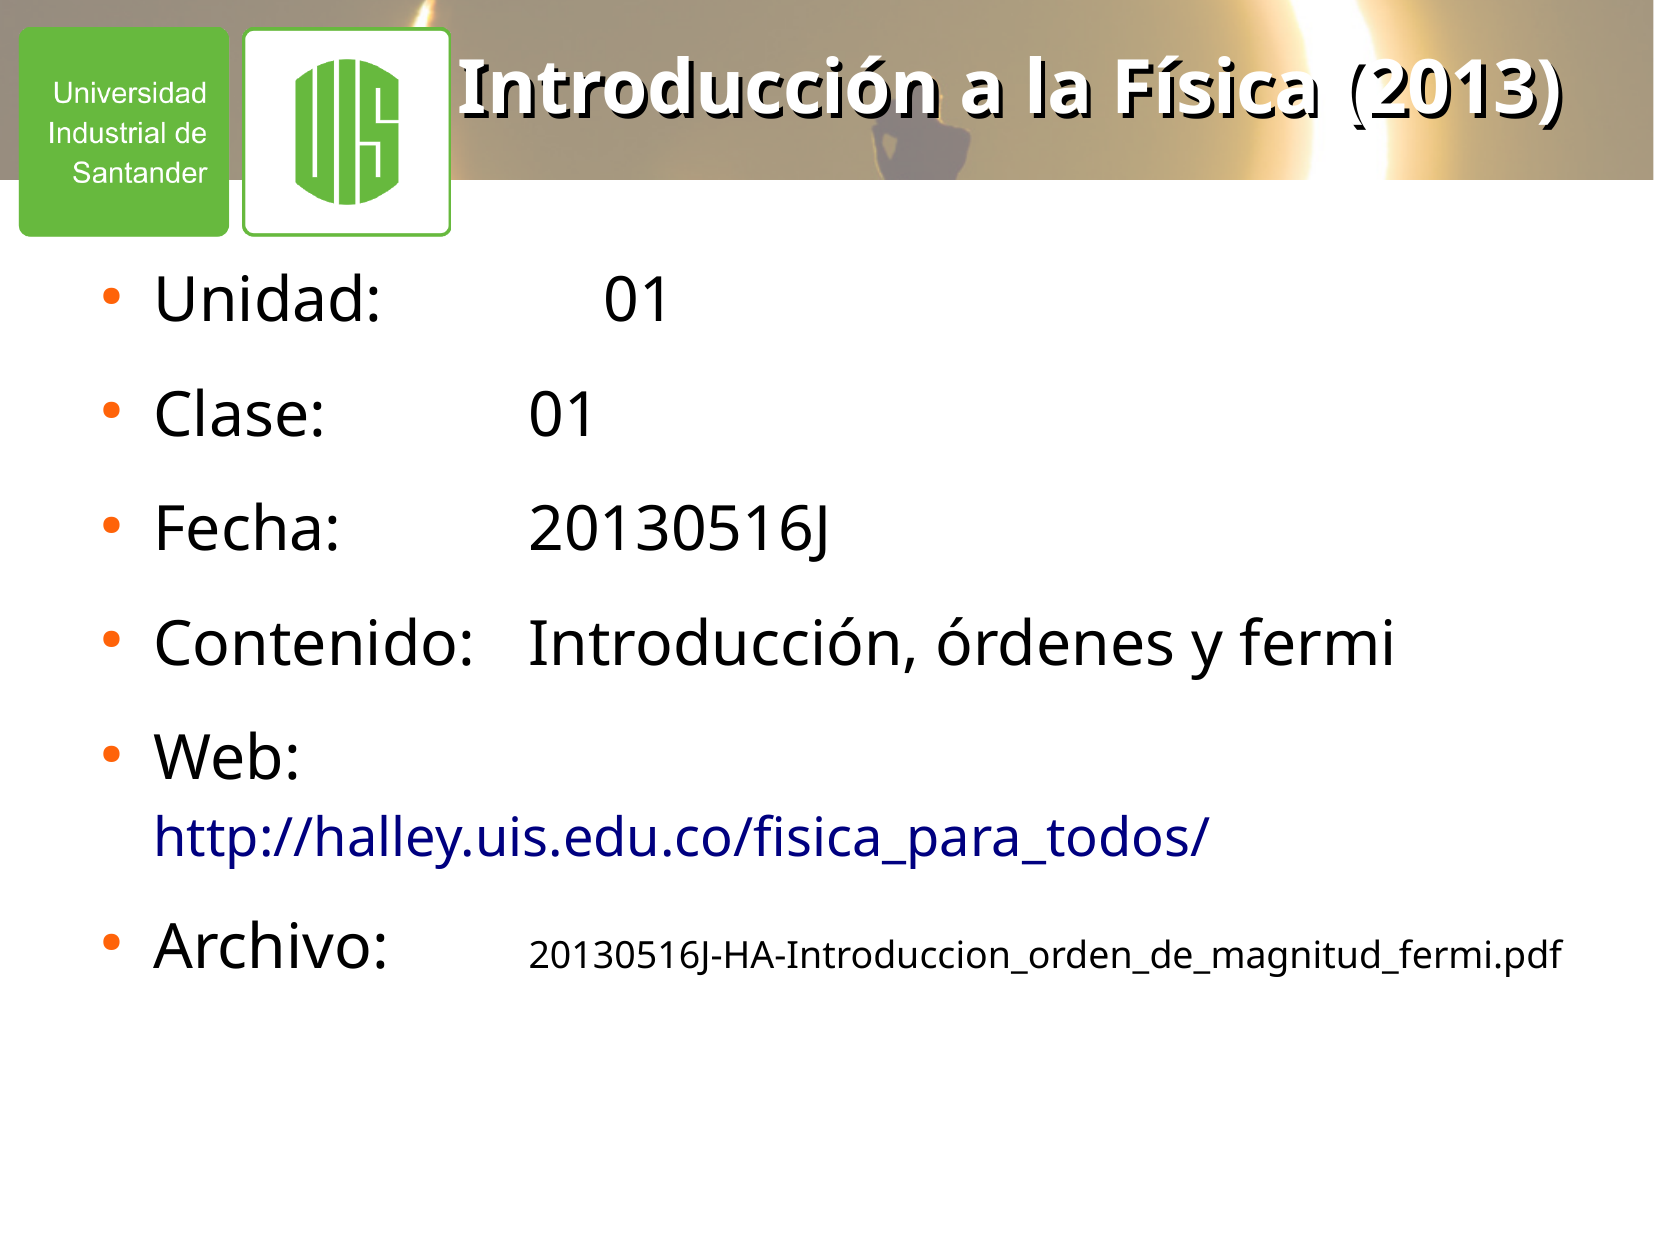

# Introducción a la Física (2013)
Unidad:			01
Clase:			01
Fecha:			20130516J
Contenido:	Introducción, órdenes y fermi
Web:				http://halley.uis.edu.co/fisica_para_todos/
Archivo:		20130516J-HA-Introduccion_orden_de_magnitud_fermi.pdf